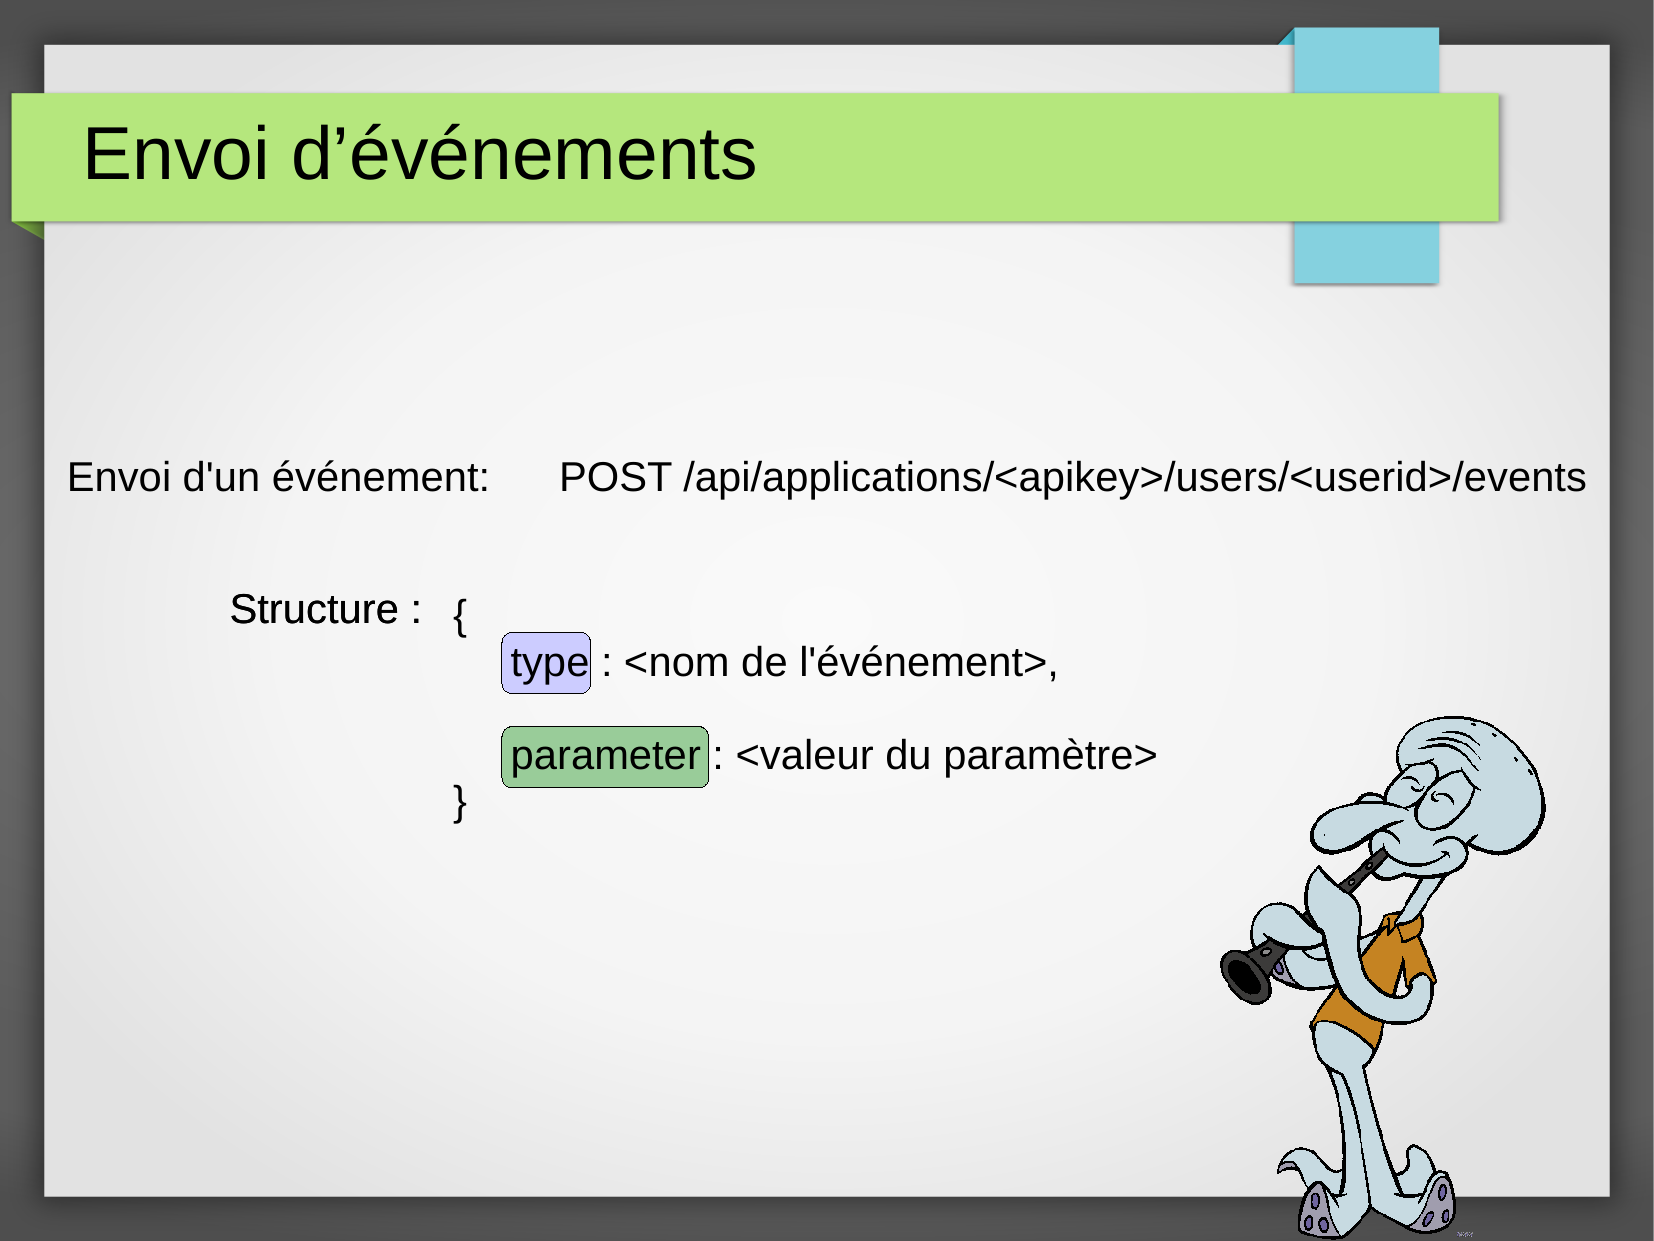

# Envoi d’événements
Envoi d'un événement: POST /api/applications/<apikey>/users/<userid>/events
Structure :
Structure :
 {
 type : <nom de l'événement>,
 parameter : <valeur du paramètre>
 }